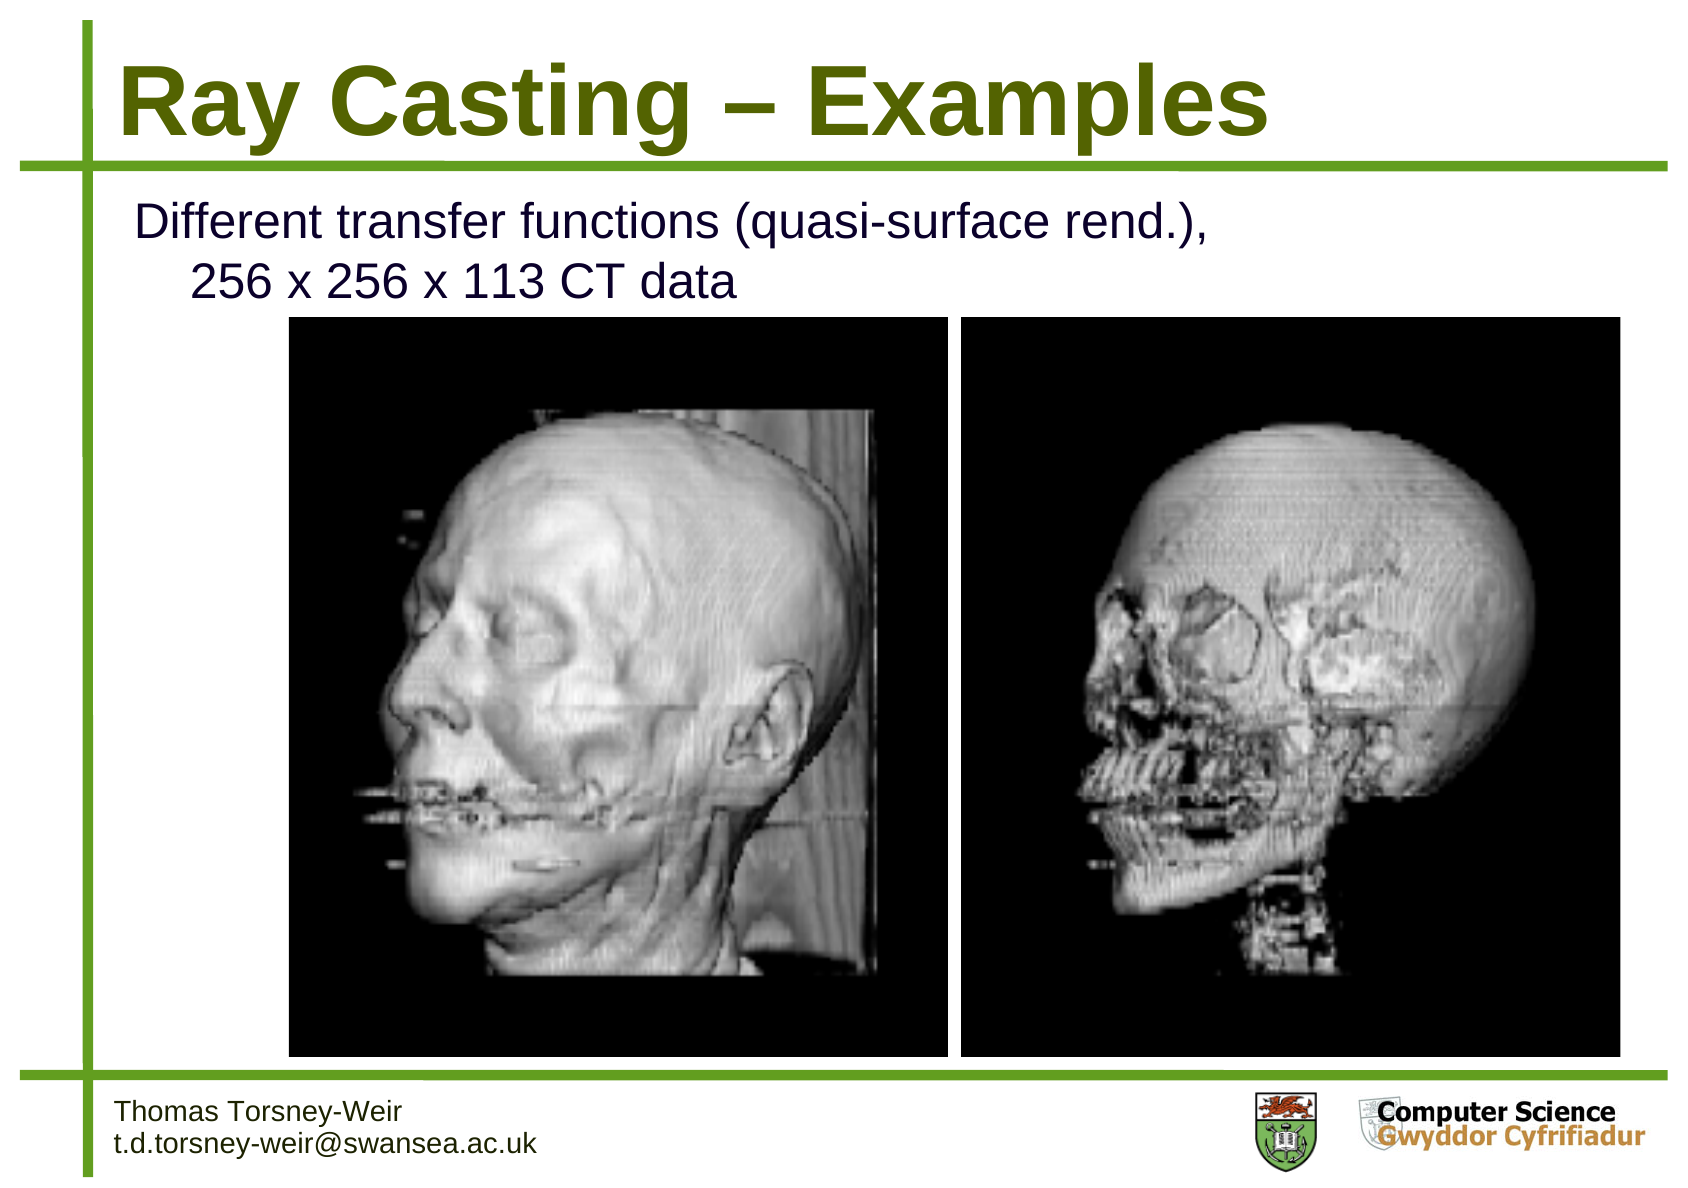

# Ray Casting – Examples
Different transfer functions (quasi-surface rend.),
256 x 256 x 113 CT data